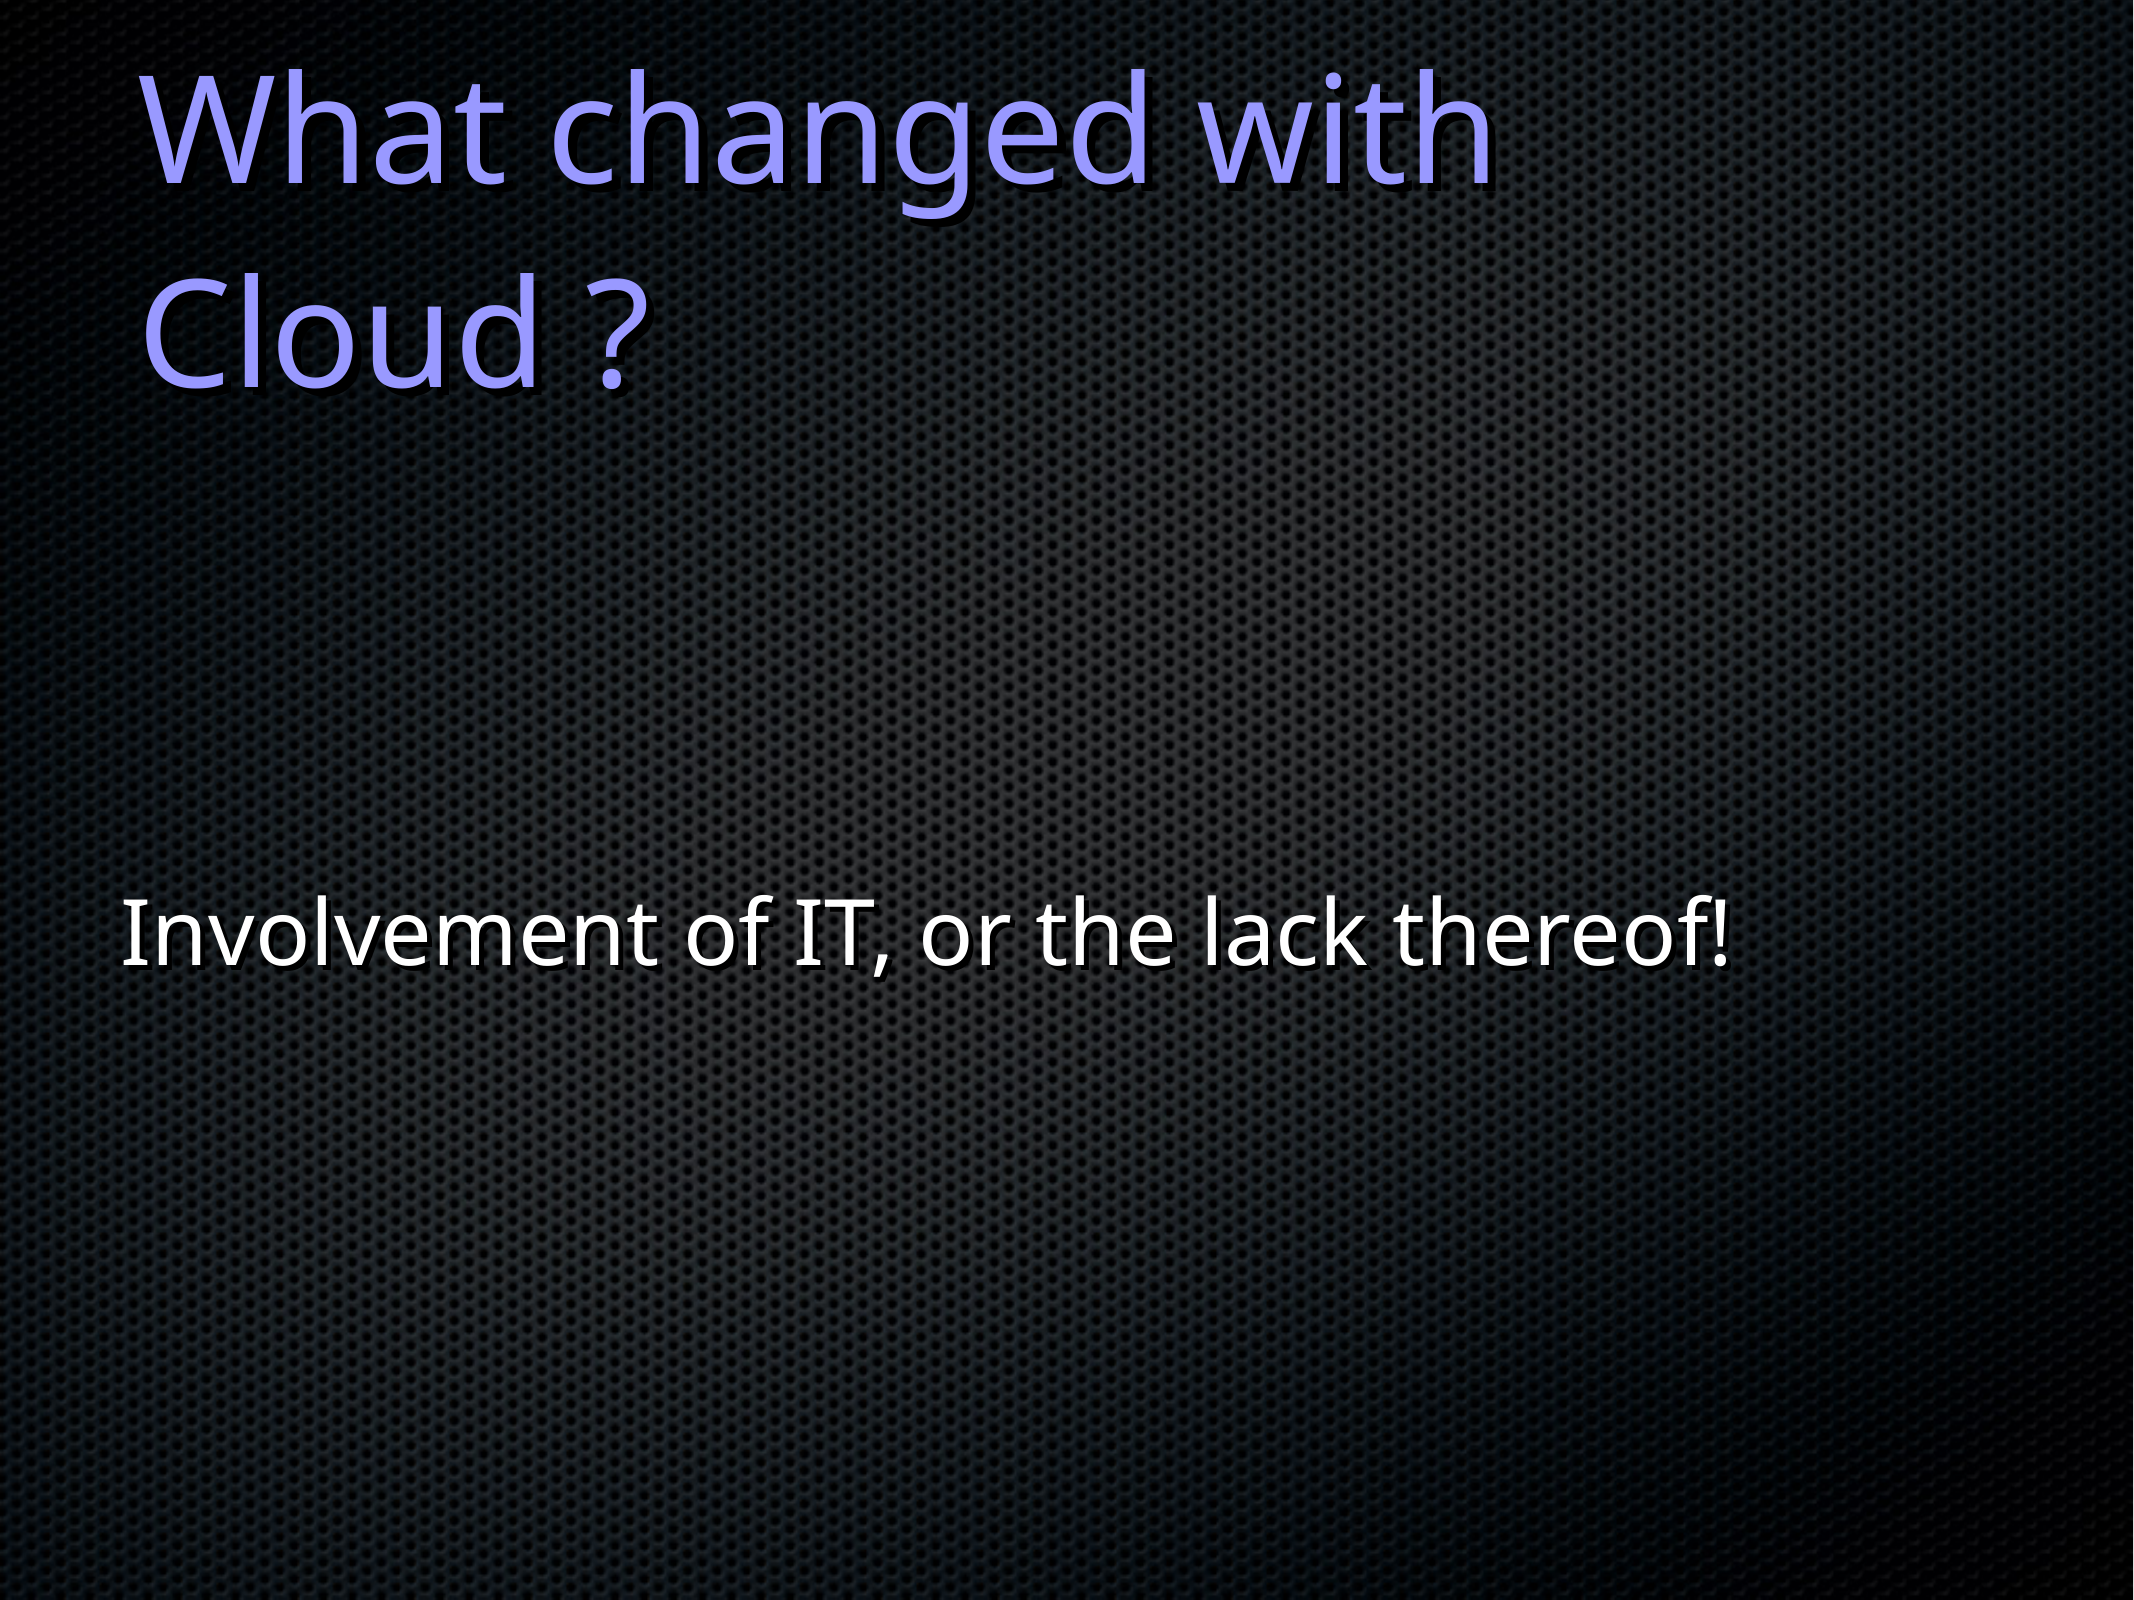

# What changed with Cloud ?
Involvement of IT, or the lack thereof!